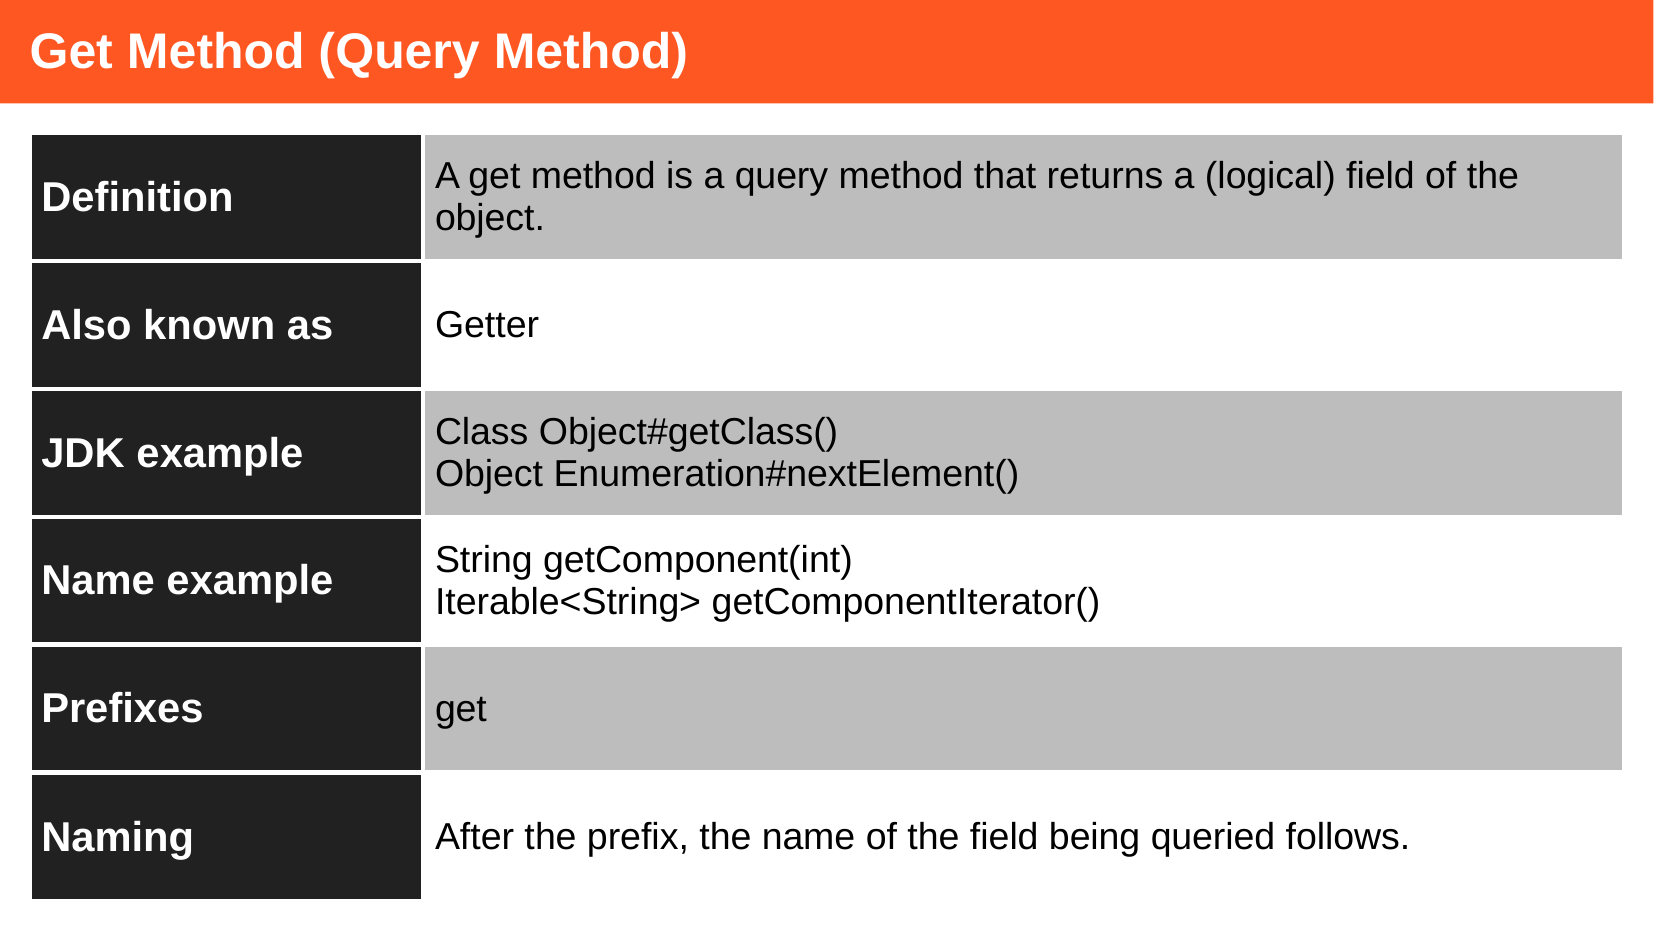

# Get Method (Query Method)
| Definition | A get method is a query method that returns a (logical) field of the object. |
| --- | --- |
| Also known as | Getter |
| JDK example | Class Object#getClass() Object Enumeration#nextElement() |
| Name example | String getComponent(int) Iterable<String> getComponentIterator() |
| Prefixes | get |
| Naming | After the prefix, the name of the field being queried follows. |
Advanced Design and Programming
7
© 2021 Dirk Riehle - Some Rights Reserved